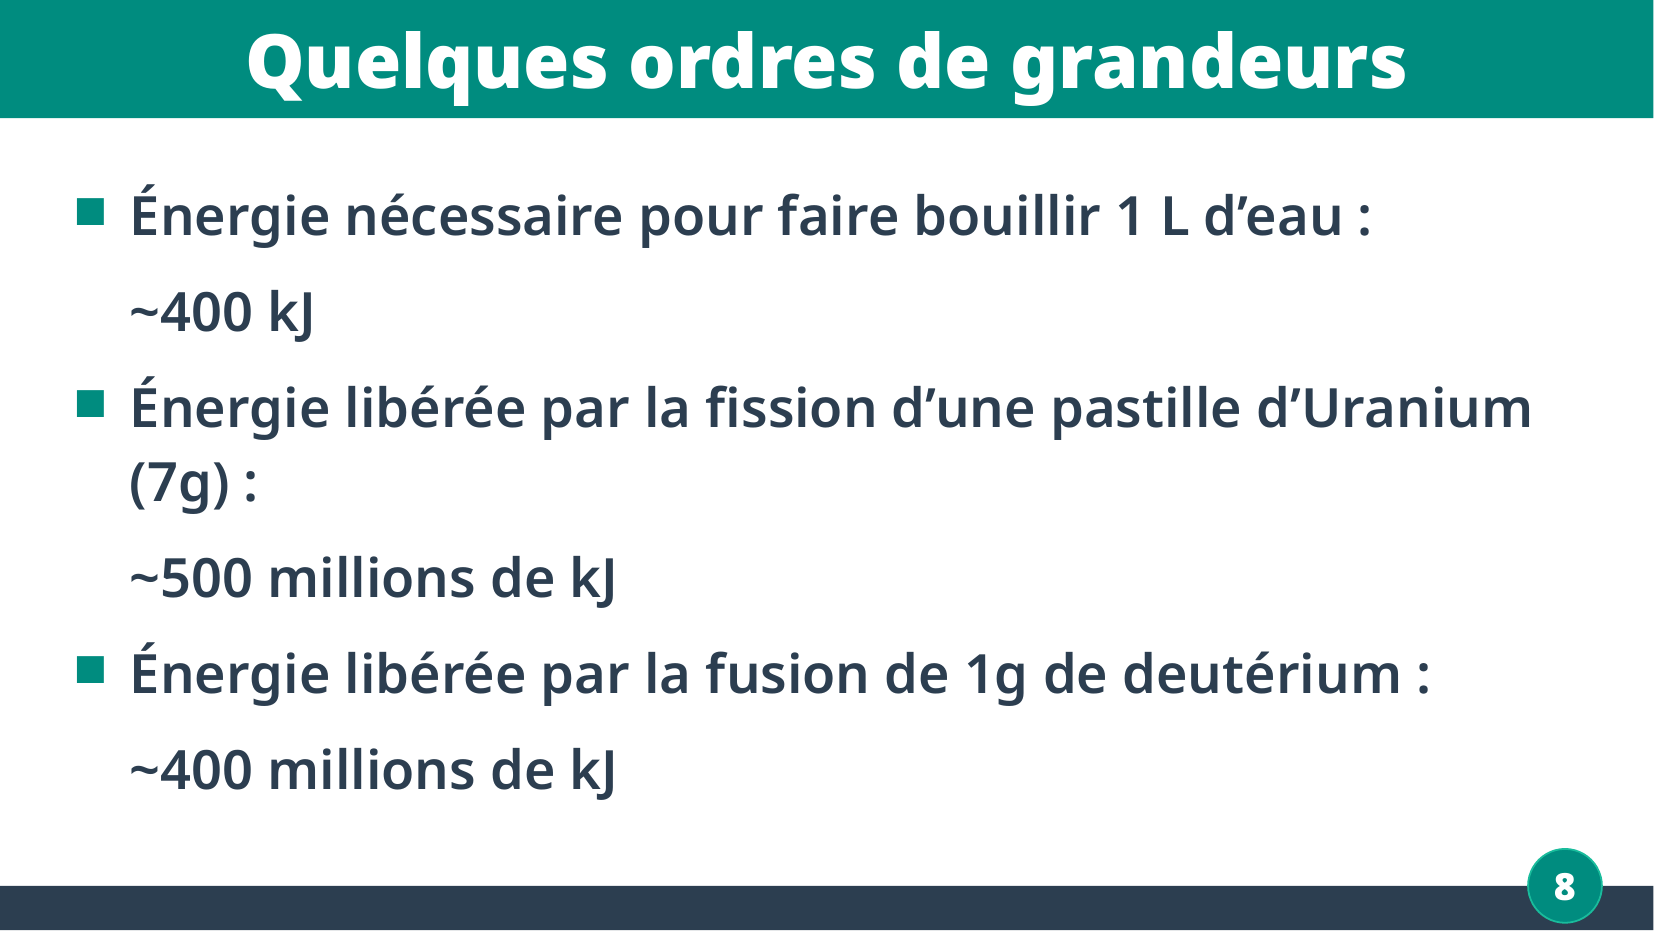

# Quelques ordres de grandeurs
Énergie nécessaire pour faire bouillir 1 L d’eau :
~400 kJ
Énergie libérée par la fission d’une pastille d’Uranium (7g) :
~500 millions de kJ
Énergie libérée par la fusion de 1g de deutérium :
~400 millions de kJ